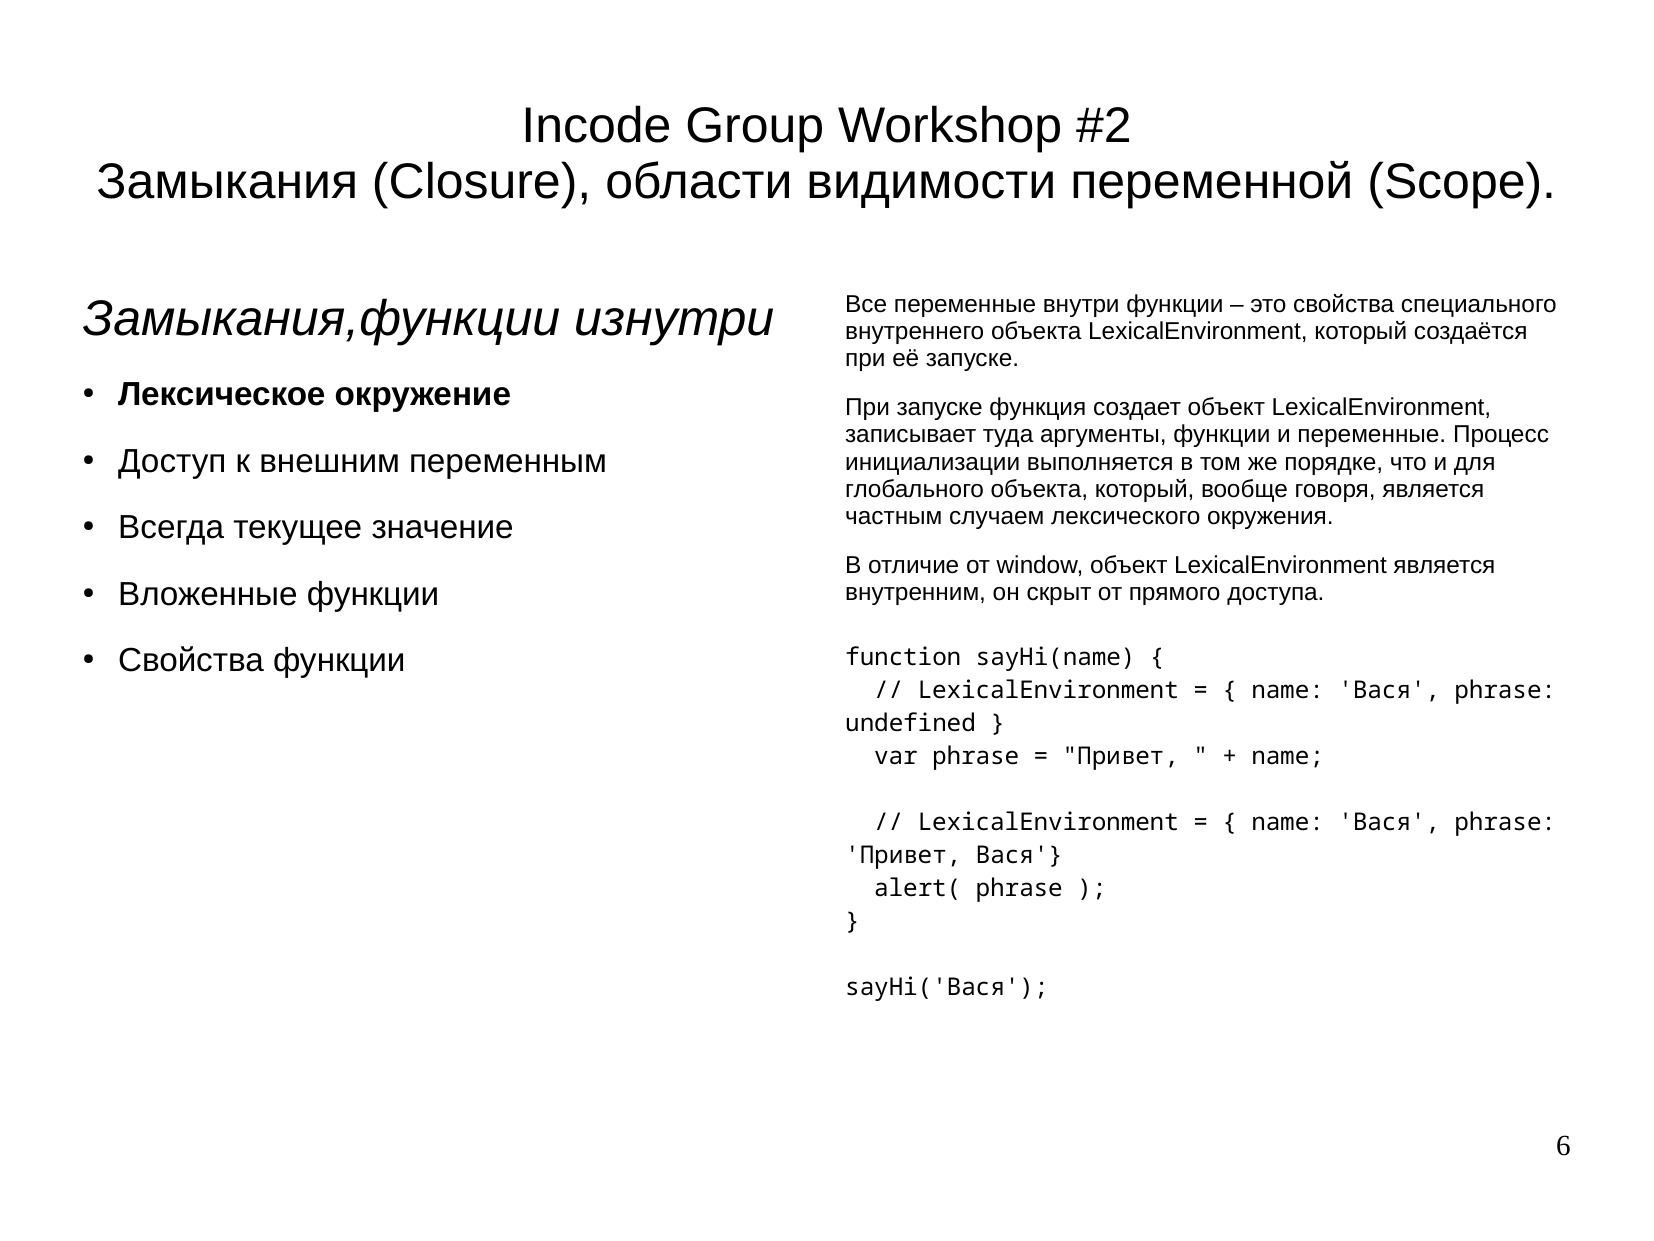

# Incode Group Workshop #2 Замыкания (Closure), области видимости переменной (Scope).
Замыкания,функции изнутри
Лексическое окружение
Доступ к внешним переменным
Всегда текущее значение
Вложенные функции
Свойства функции
Все переменные внутри функции – это свойства специального внутреннего объекта LexicalEnvironment, который создаётся при её запуске.
При запуске функция создает объект LexicalEnvironment, записывает туда аргументы, функции и переменные. Процесс инициализации выполняется в том же порядке, что и для глобального объекта, который, вообще говоря, является частным случаем лексического окружения.
В отличие от window, объект LexicalEnvironment является внутренним, он скрыт от прямого доступа.
function sayHi(name) {
 // LexicalEnvironment = { name: 'Вася', phrase: undefined }
 var phrase = "Привет, " + name;
 // LexicalEnvironment = { name: 'Вася', phrase: 'Привет, Вася'}
 alert( phrase );
}
sayHi('Вася');
6